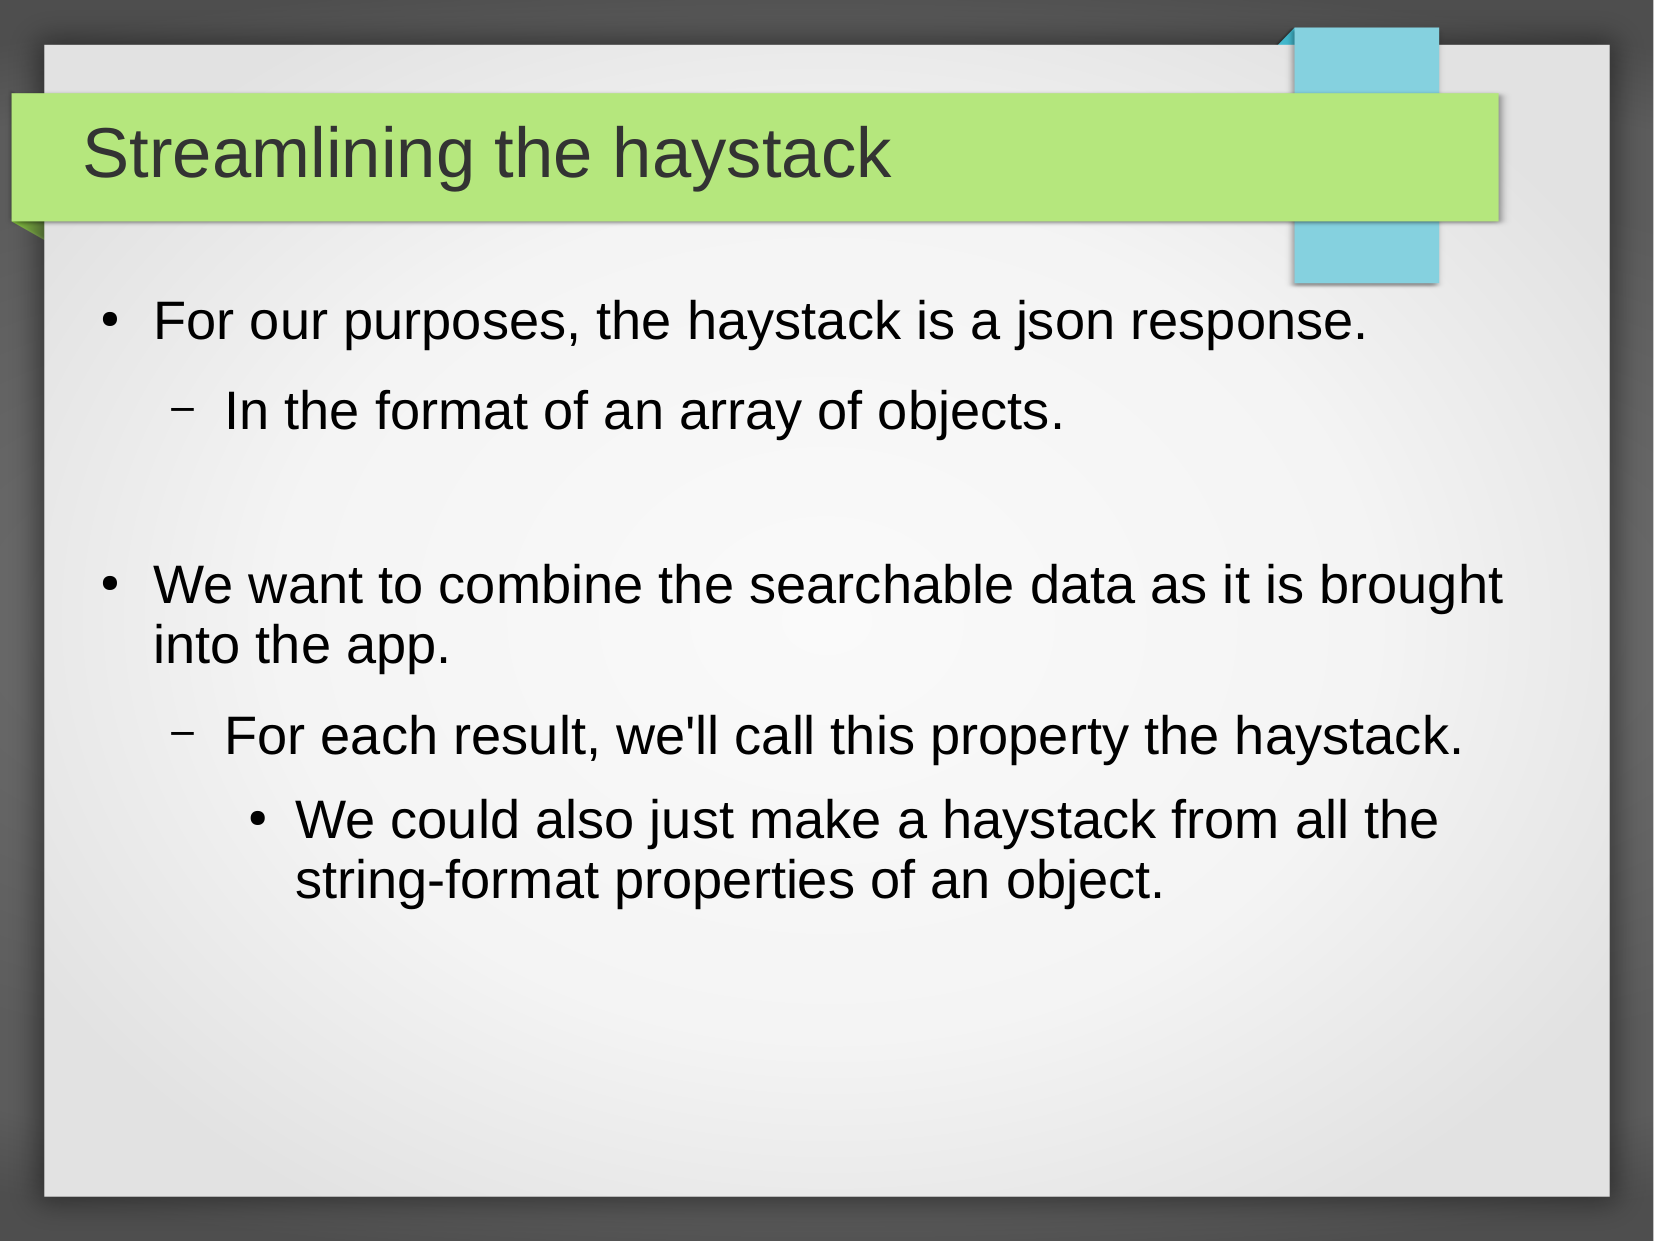

# Streamlining the haystack
For our purposes, the haystack is a json response.
In the format of an array of objects.
We want to combine the searchable data as it is brought into the app.
For each result, we'll call this property the haystack.
We could also just make a haystack from all the string-format properties of an object.